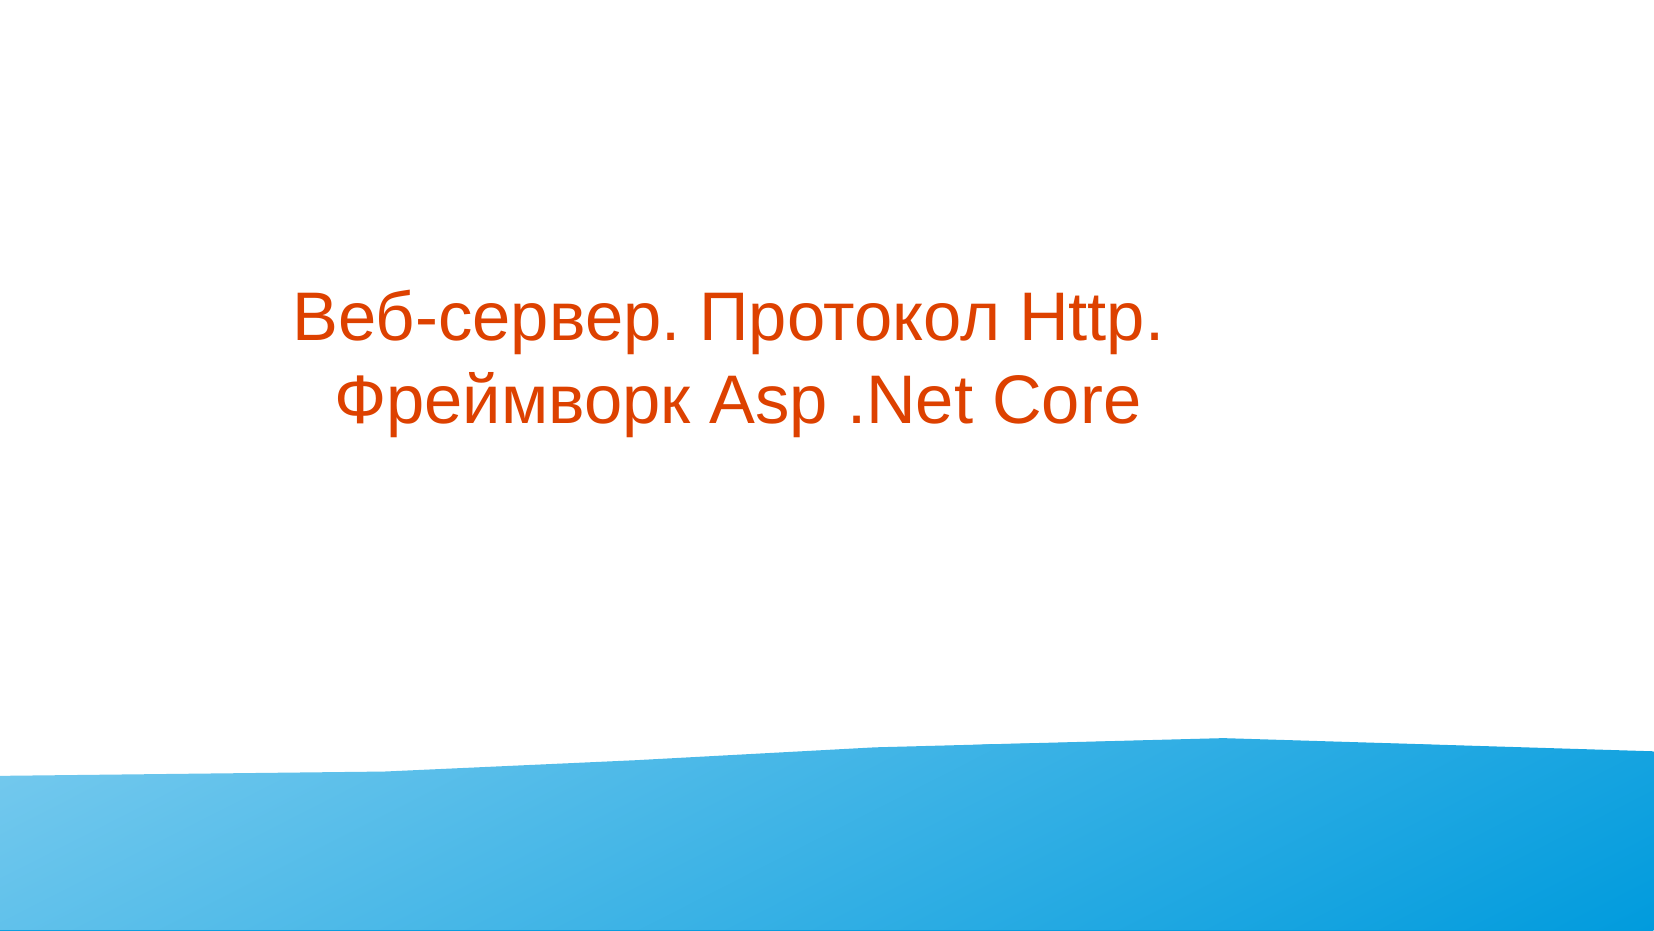

# Веб-сервер. Протокол Http. Фреймворк Asp .Net Core